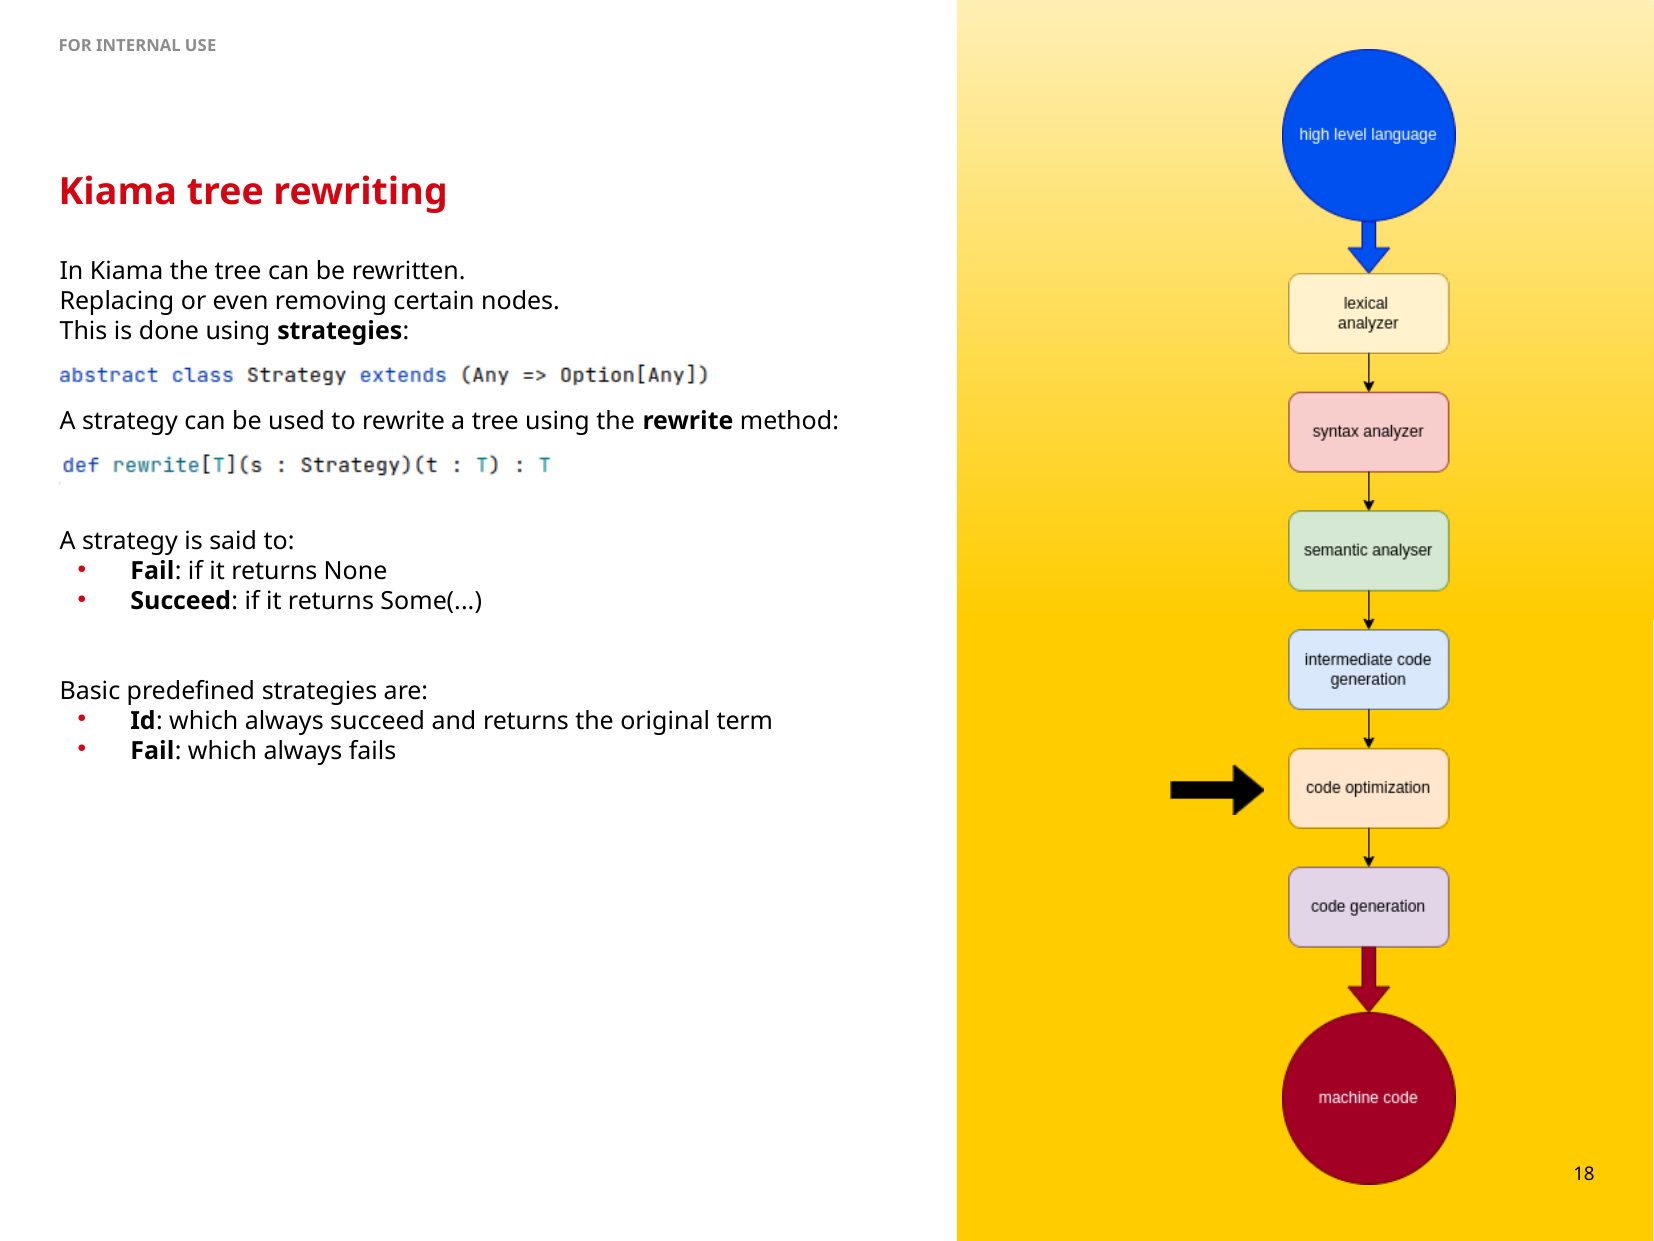

# Kiama tree rewriting
In Kiama the tree can be rewritten.
Replacing or even removing certain nodes.
This is done using strategies:
A strategy can be used to rewrite a tree using the rewrite method:
A strategy is said to:
Fail: if it returns None
Succeed: if it returns Some(...)
Basic predefined strategies are:
Id: which always succeed and returns the original term
Fail: which always fails